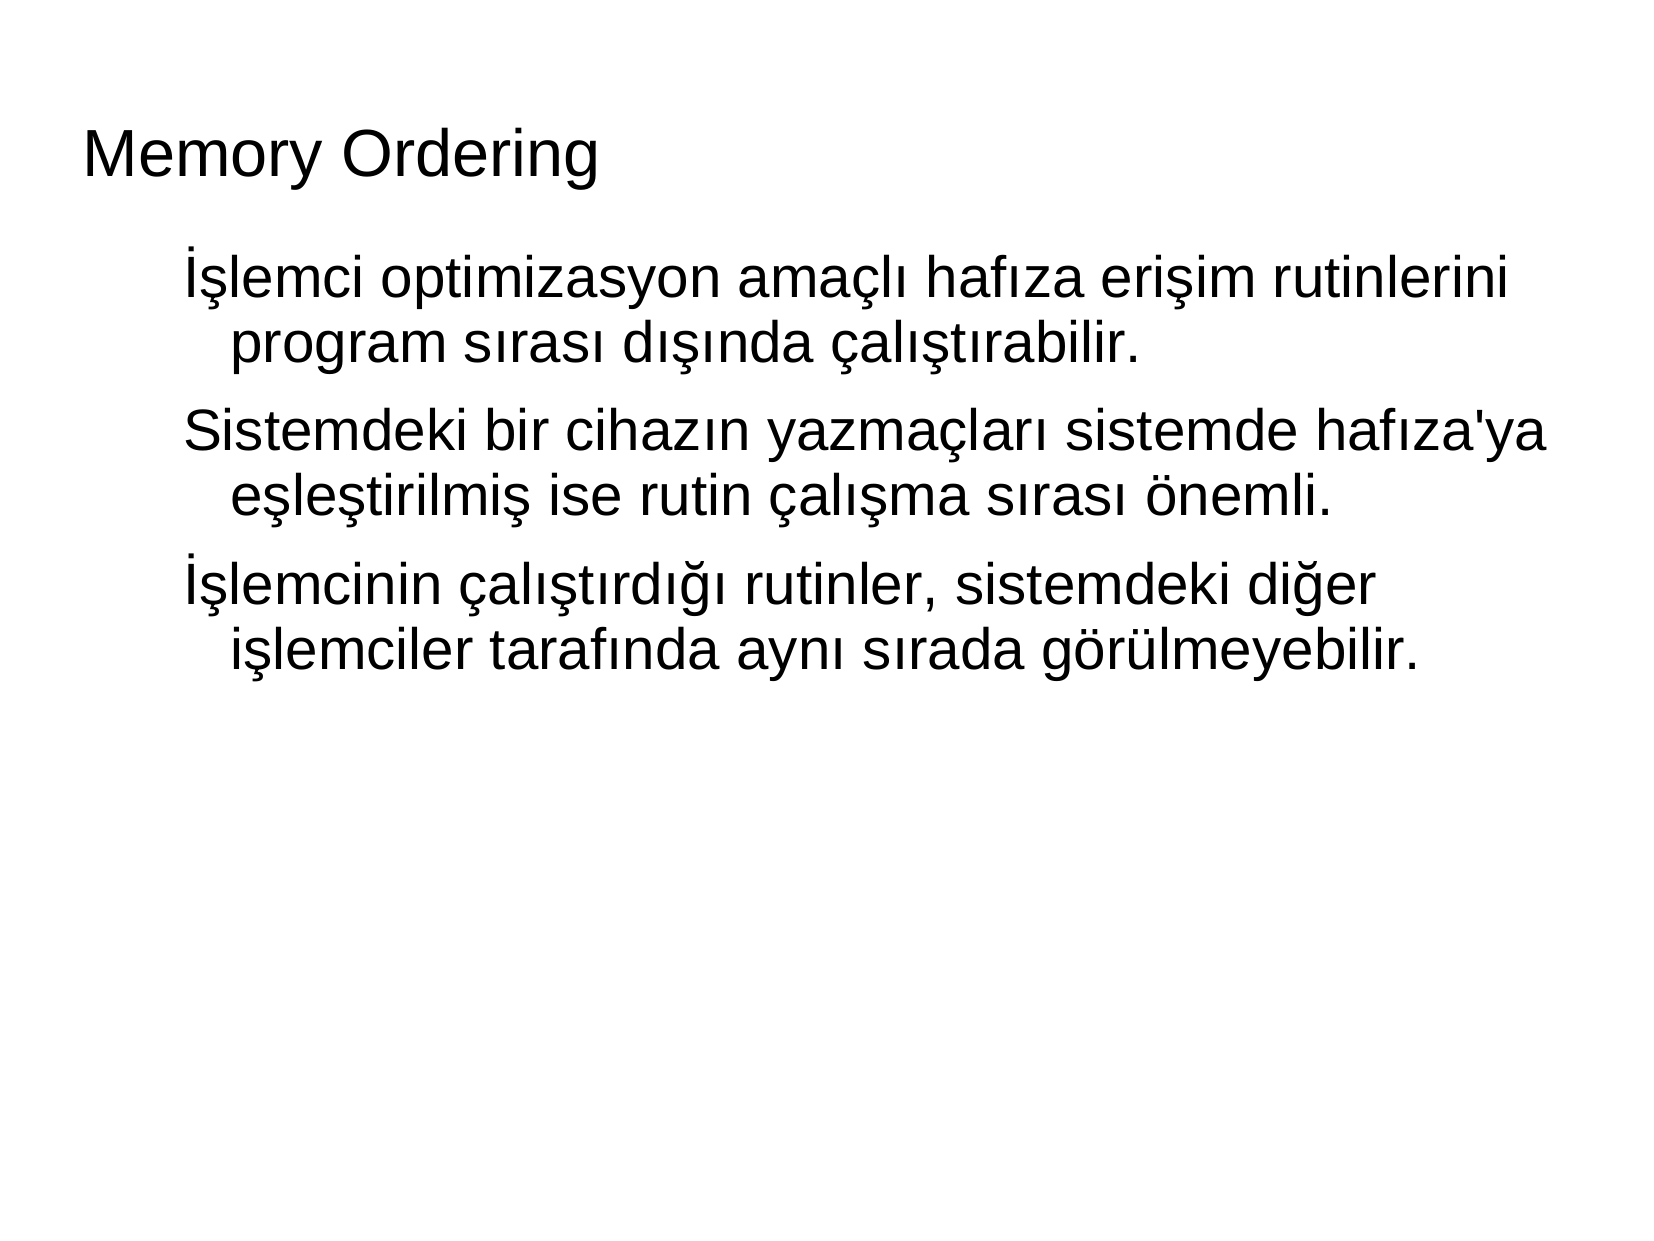

# Memory Ordering
İşlemci optimizasyon amaçlı hafıza erişim rutinlerini program sırası dışında çalıştırabilir.
Sistemdeki bir cihazın yazmaçları sistemde hafıza'ya eşleştirilmiş ise rutin çalışma sırası önemli.
İşlemcinin çalıştırdığı rutinler, sistemdeki diğer işlemciler tarafında aynı sırada görülmeyebilir.